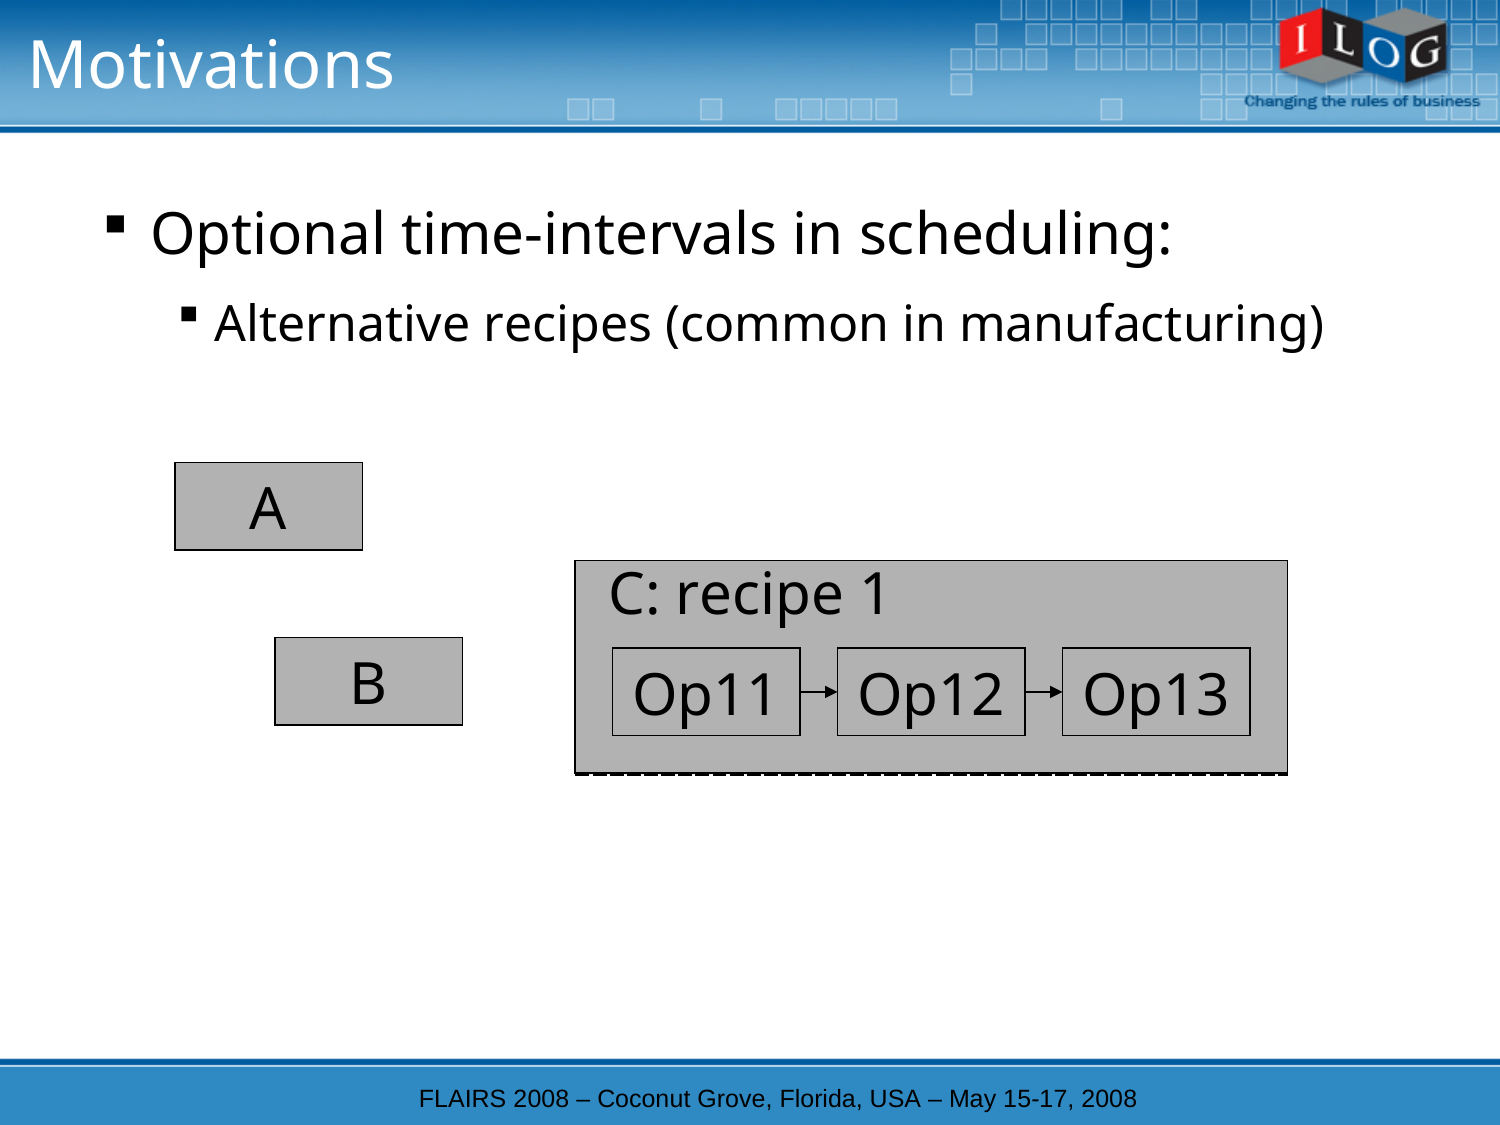

# Motivations
Optional time-intervals in scheduling:
Alternative recipes (common in manufacturing)
A
C: recipe 1
Op11
Op12
Op13
C: Recipe 1
Op11
Op12
Op13
B
15
© ILOG, All rights reserved